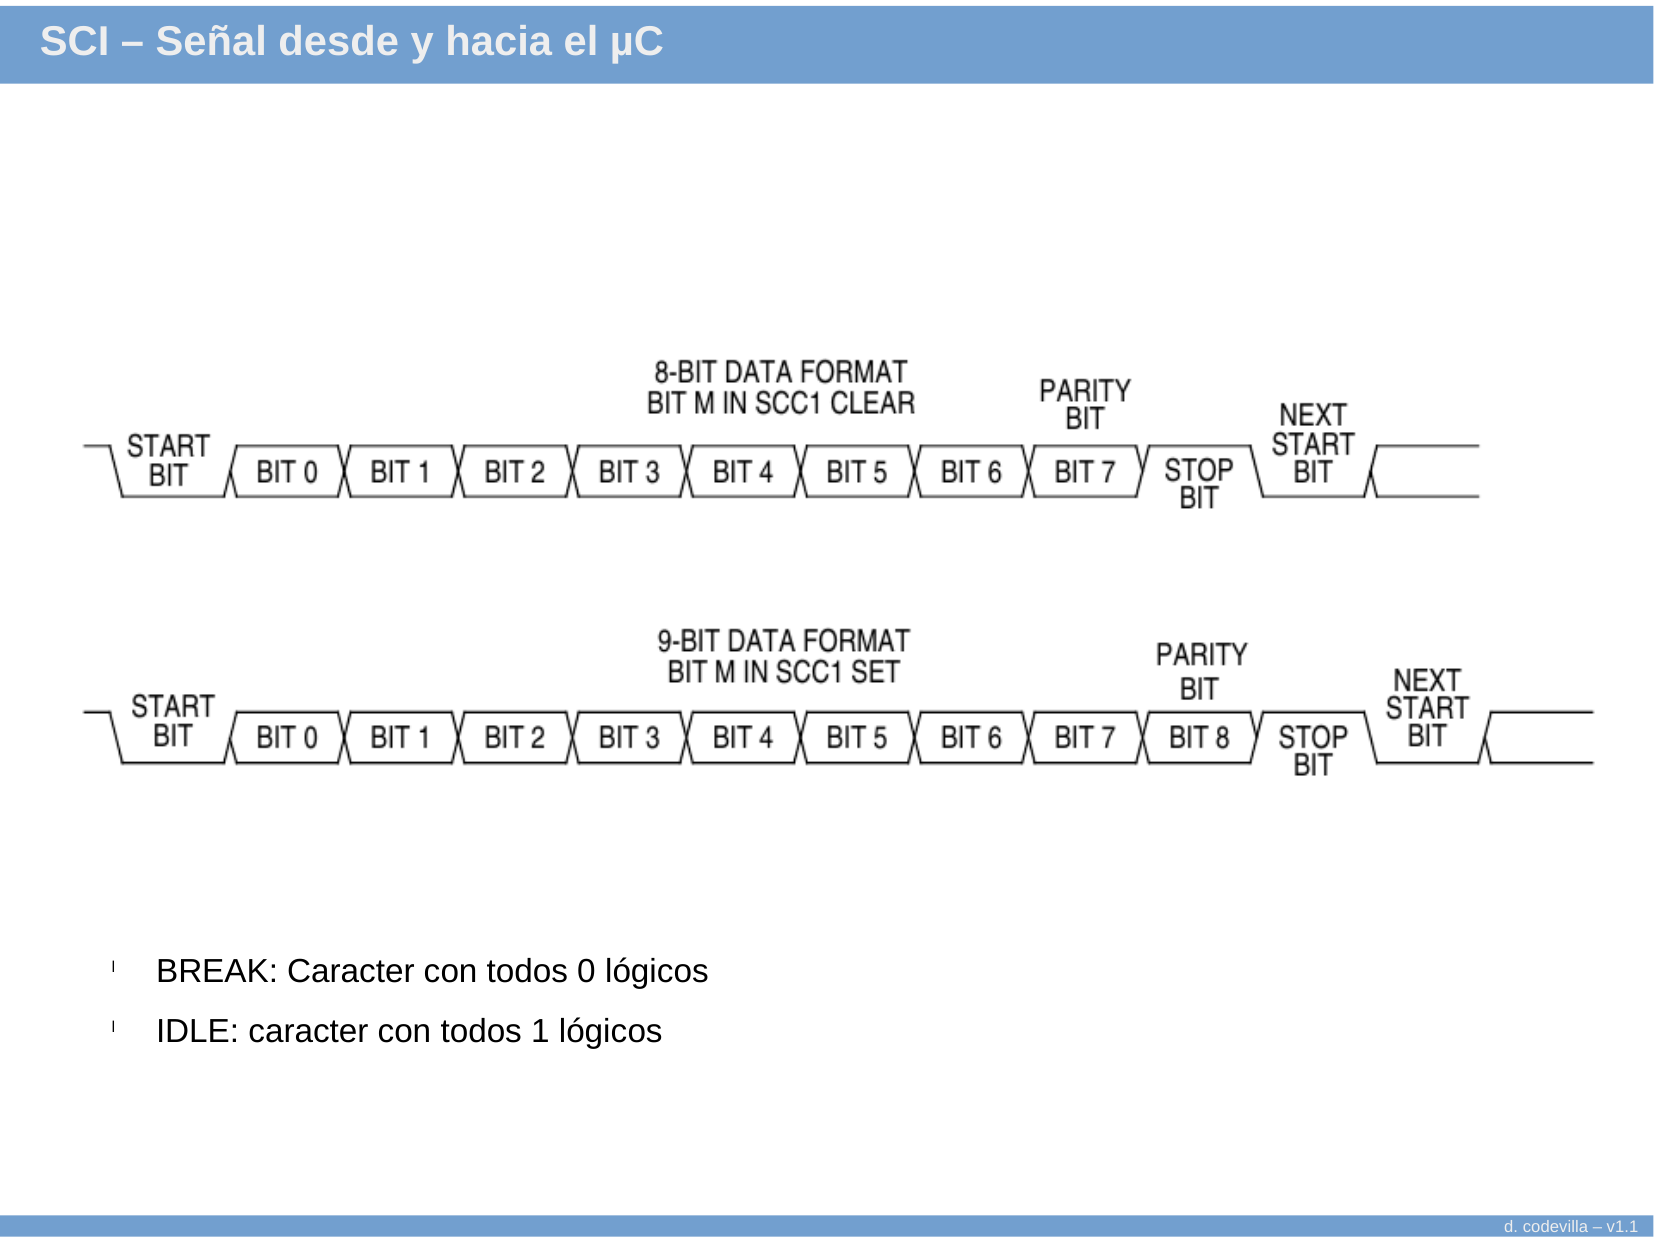

SCI – Señal desde y hacia el µC
 BREAK: Caracter con todos 0 lógicos
 IDLE: caracter con todos 1 lógicos